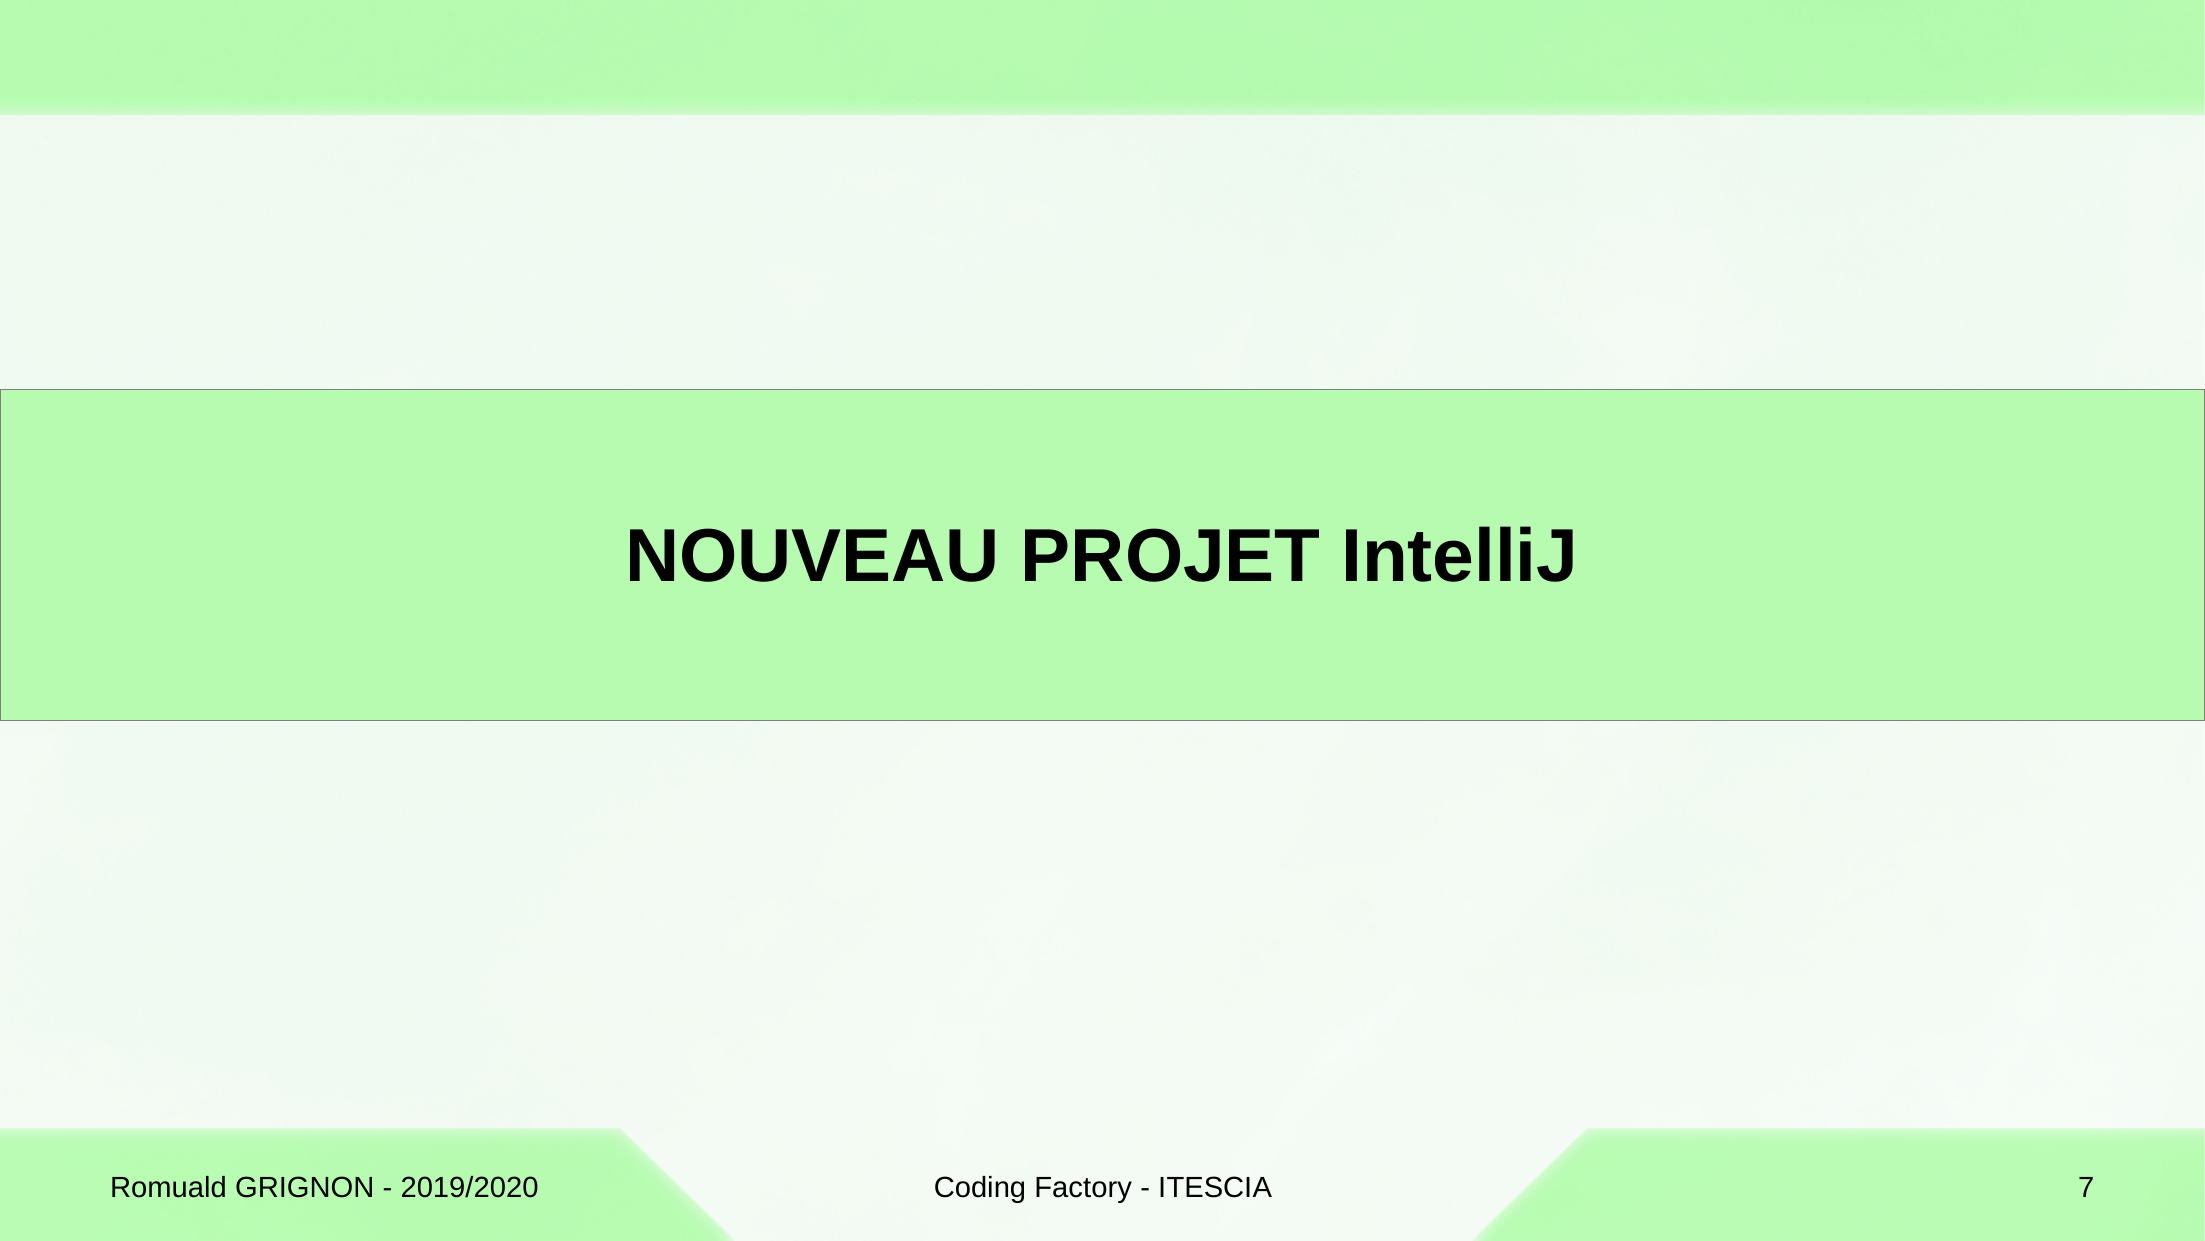

# NOUVEAU PROJET IntelliJ
Romuald GRIGNON - 2019/2020
Coding Factory - ITESCIA
7